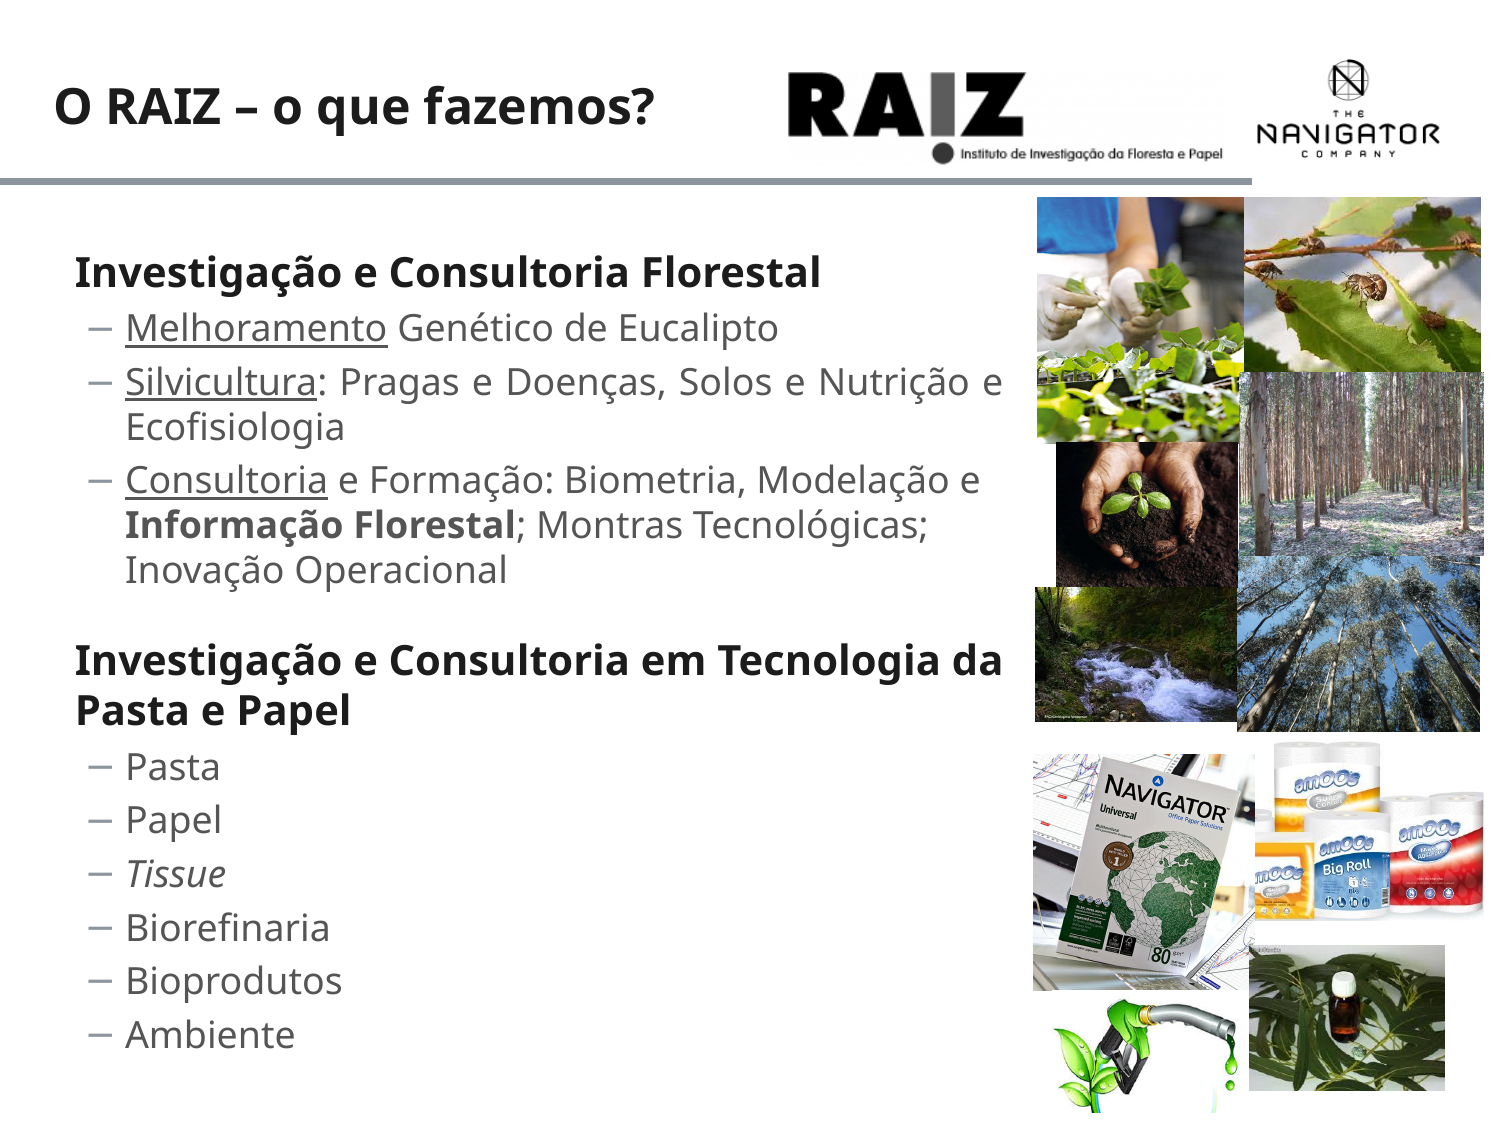

O RAIZ – o que fazemos?
# Investigação e Consultoria Florestal
Melhoramento Genético de Eucalipto
Silvicultura: Pragas e Doenças, Solos e Nutrição e Ecofisiologia
Consultoria e Formação: Biometria, Modelação e Informação Florestal; Montras Tecnológicas; Inovação Operacional
Investigação e Consultoria em Tecnologia da Pasta e Papel
Pasta
Papel
Tissue
Biorefinaria
Bioprodutos
Ambiente